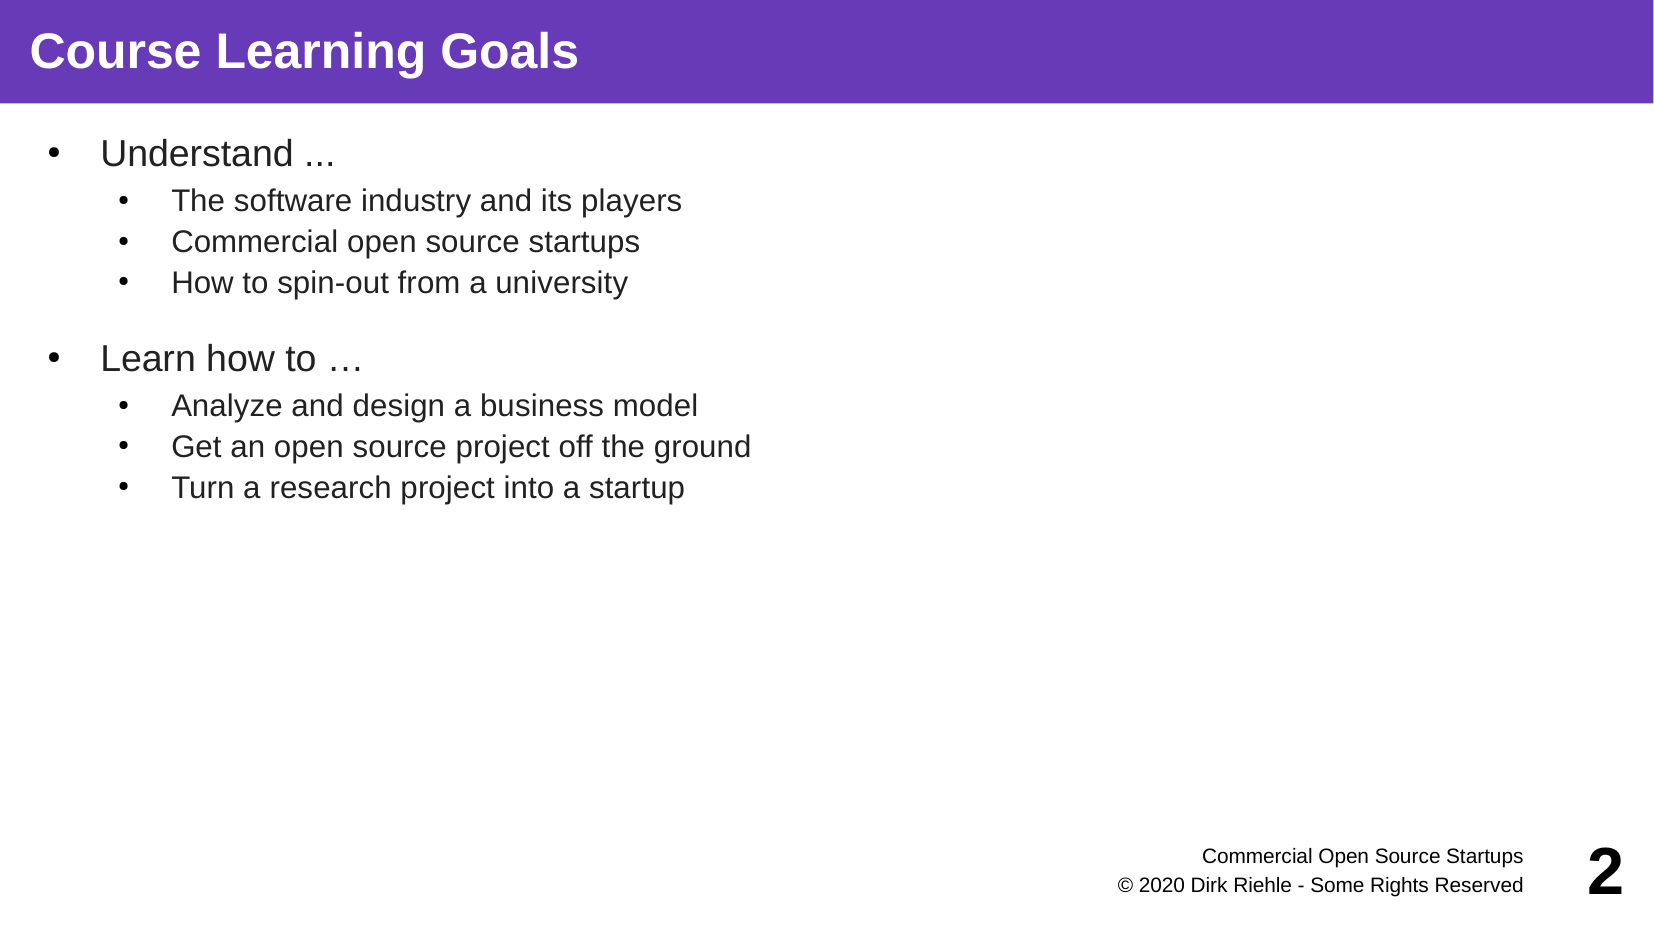

# Course Learning Goals
Understand ...
The software industry and its players
Commercial open source startups
How to spin-out from a university
Learn how to …
Analyze and design a business model
Get an open source project off the ground
Turn a research project into a startup
Commercial Open Source Startups
2
© 2020 Dirk Riehle - Some Rights Reserved